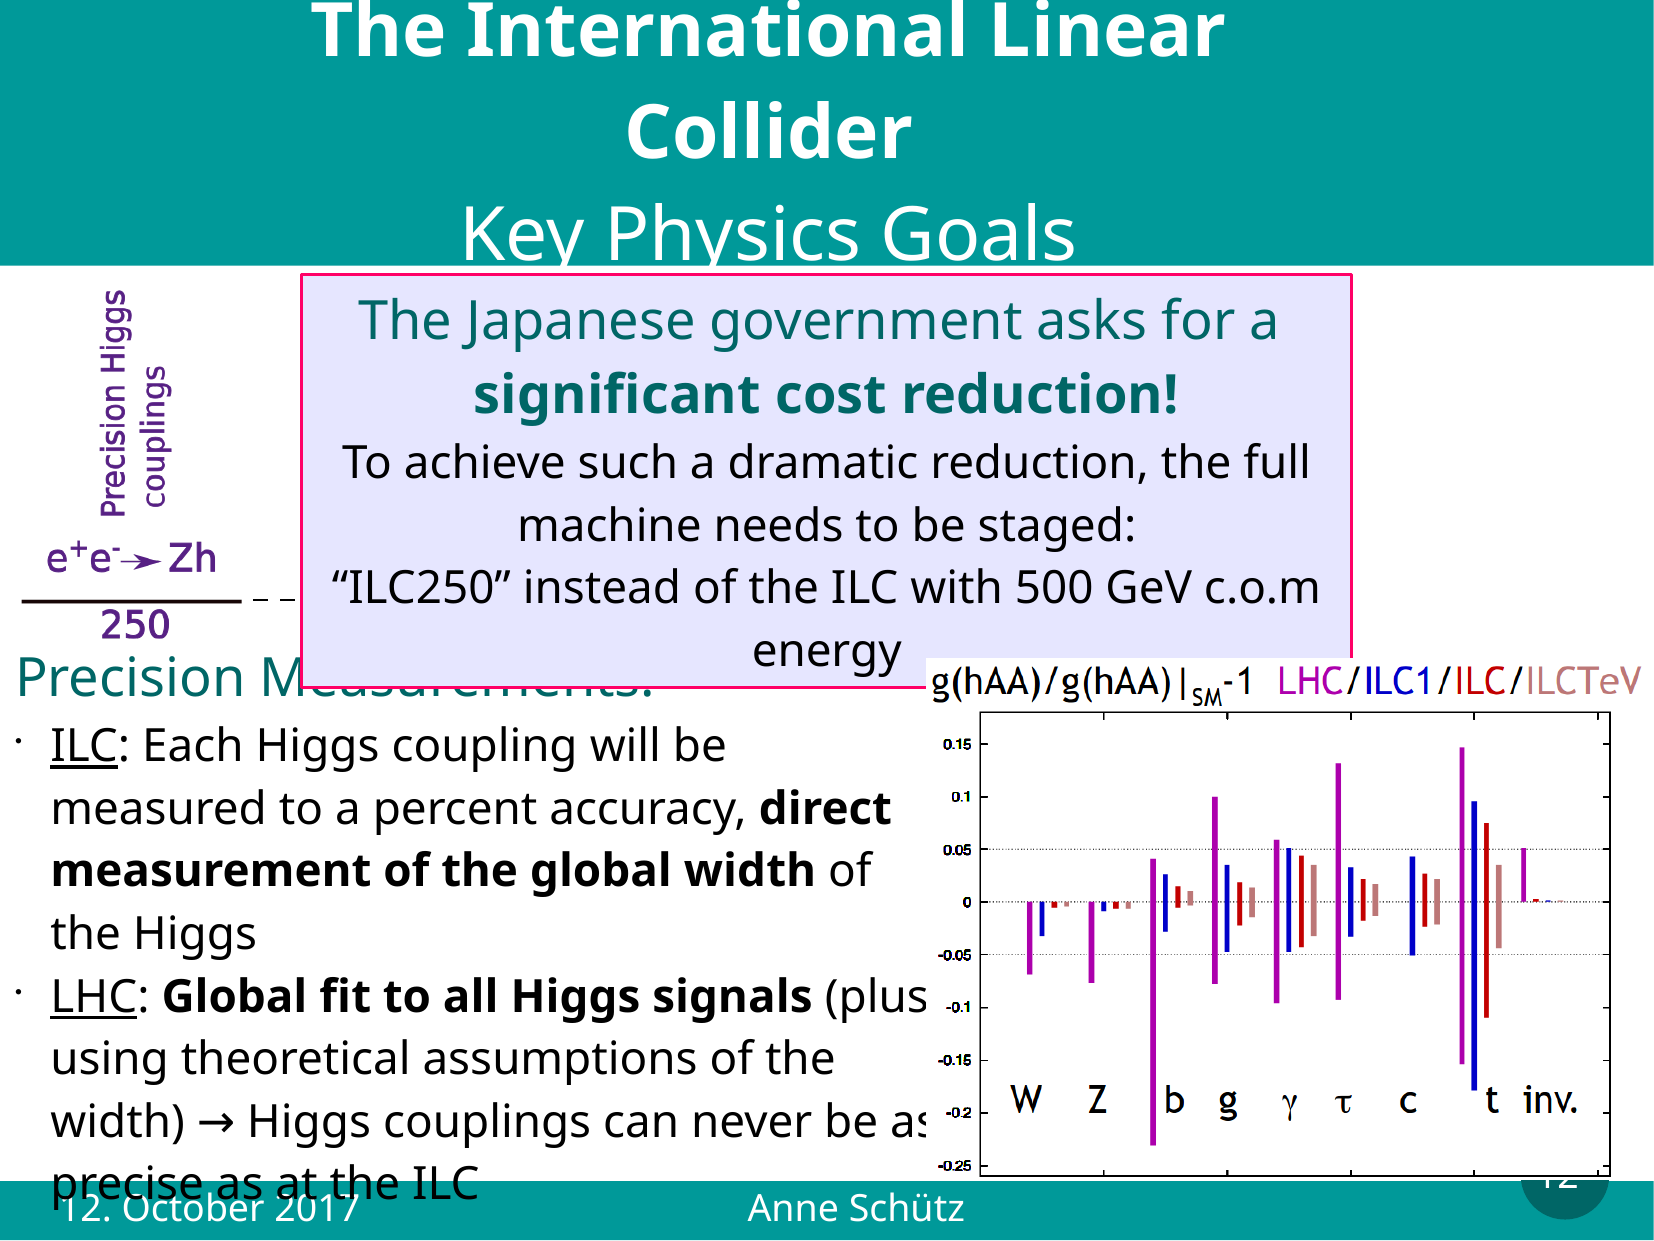

# The International Linear Collider Key Physics Goals
The Japanese government asks for a
significant cost reduction!
To achieve such a dramatic reduction, the full machine needs to be staged:
“ILC250” instead of the ILC with 500 GeV c.o.m energy
Precision Measurements:
ILC: Each Higgs coupling will be measured to a percent accuracy, direct measurement of the global width of the Higgs
LHC: Global fit to all Higgs signals (plus using theoretical assumptions of the width) → Higgs couplings can never be as precise as at the ILC